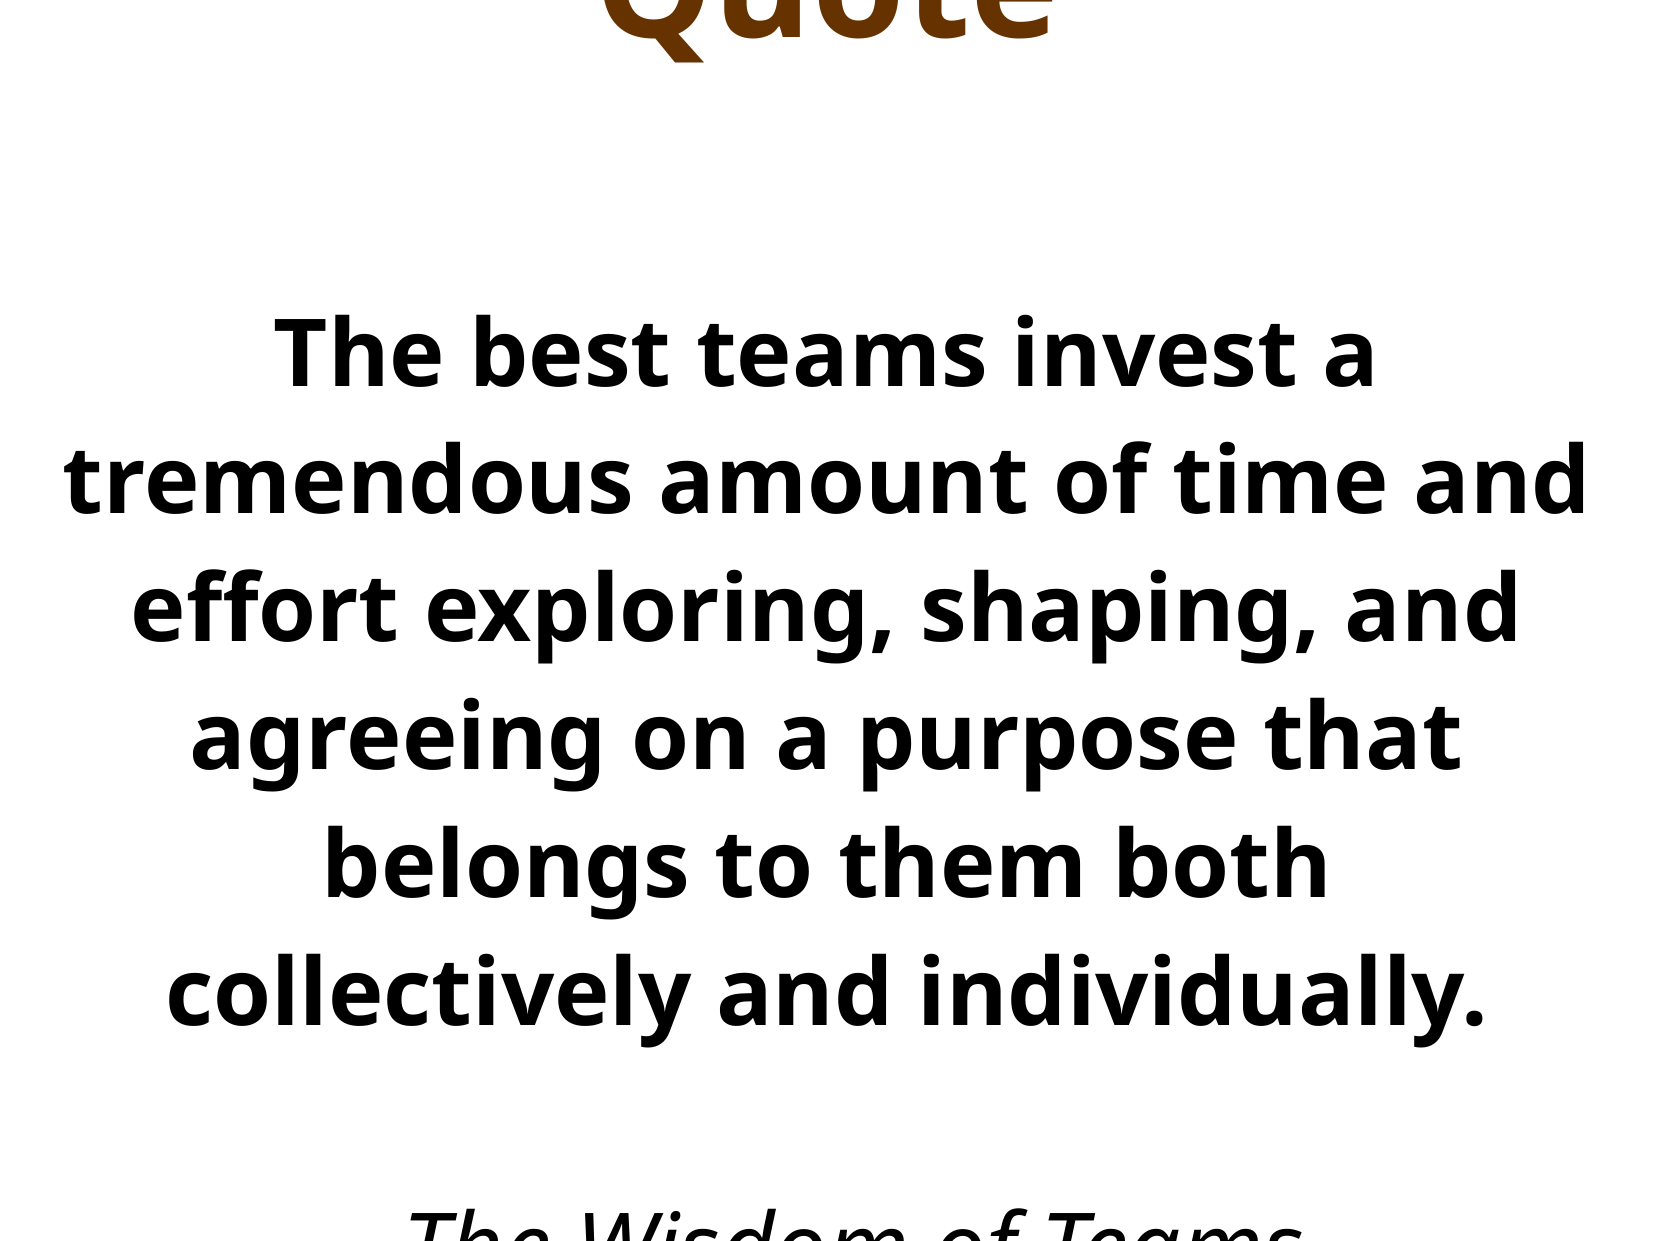

# Quote The best teams invest a tremendous amount of time and effort exploring, shaping, and agreeing on a purpose that belongs to them both collectively and individually. - The Wisdom of Teams